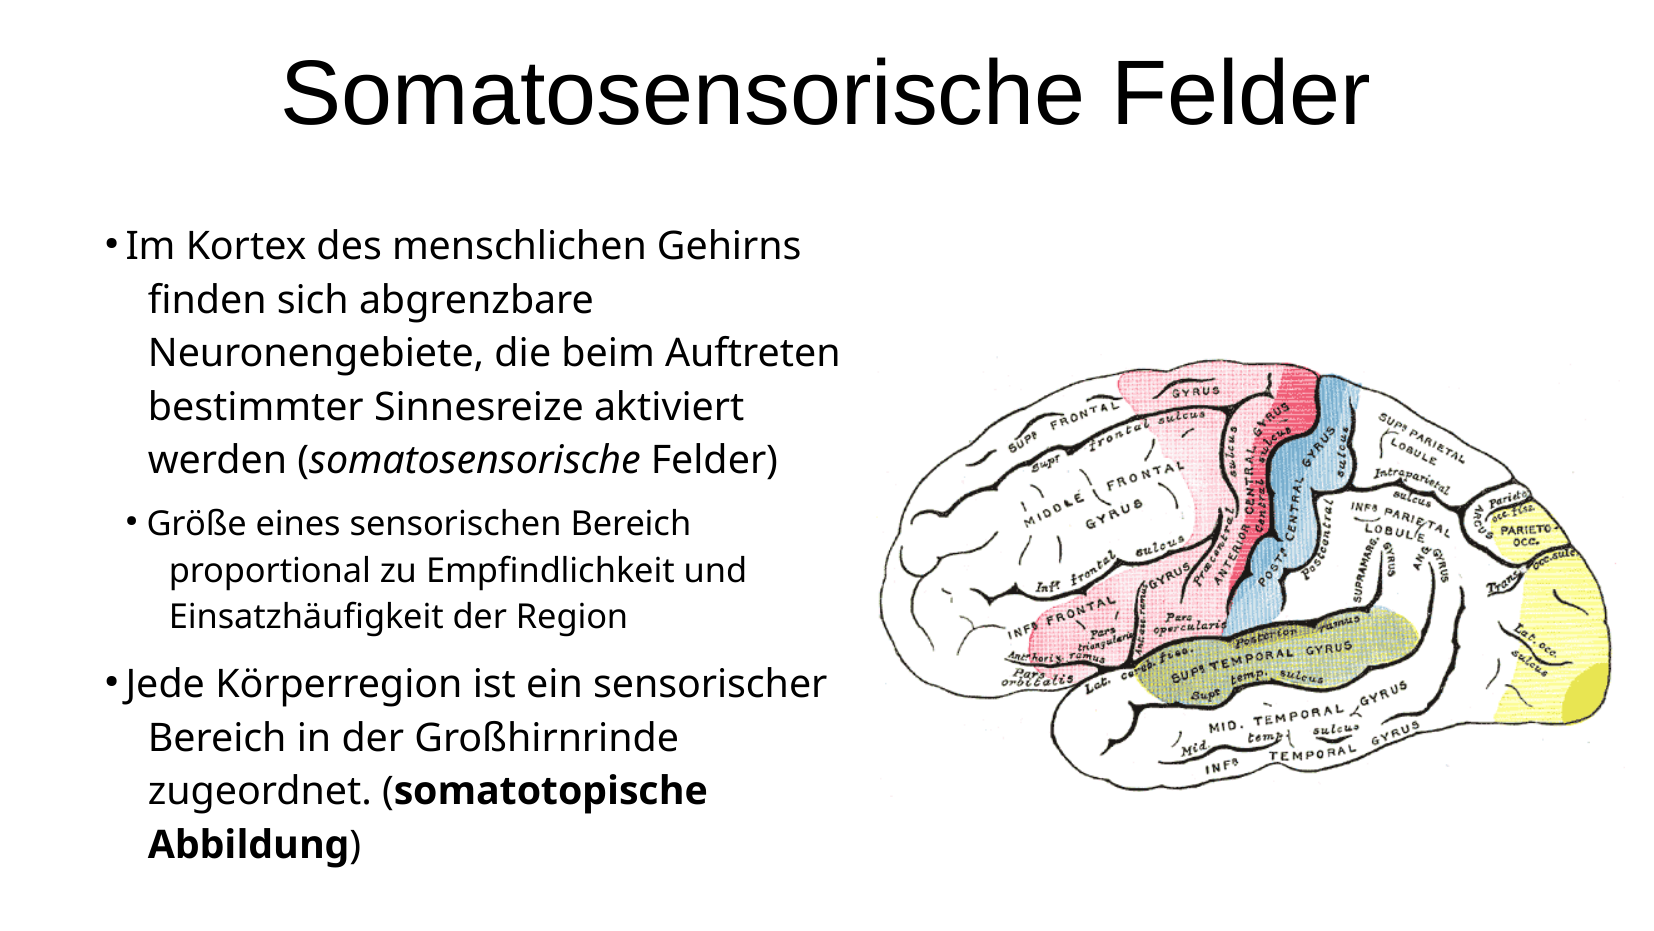

# Somatosensorische Felder
Im Kortex des menschlichen Gehirns finden sich abgrenzbare Neuronengebiete, die beim Auftreten bestimmter Sinnesreize aktiviert werden (somatosensorische Felder)
Größe eines sensorischen Bereich proportional zu Empfindlichkeit und Einsatzhäufigkeit der Region
Jede Körperregion ist ein sensorischer Bereich in der Großhirnrinde zugeordnet. (somatotopische Abbildung)